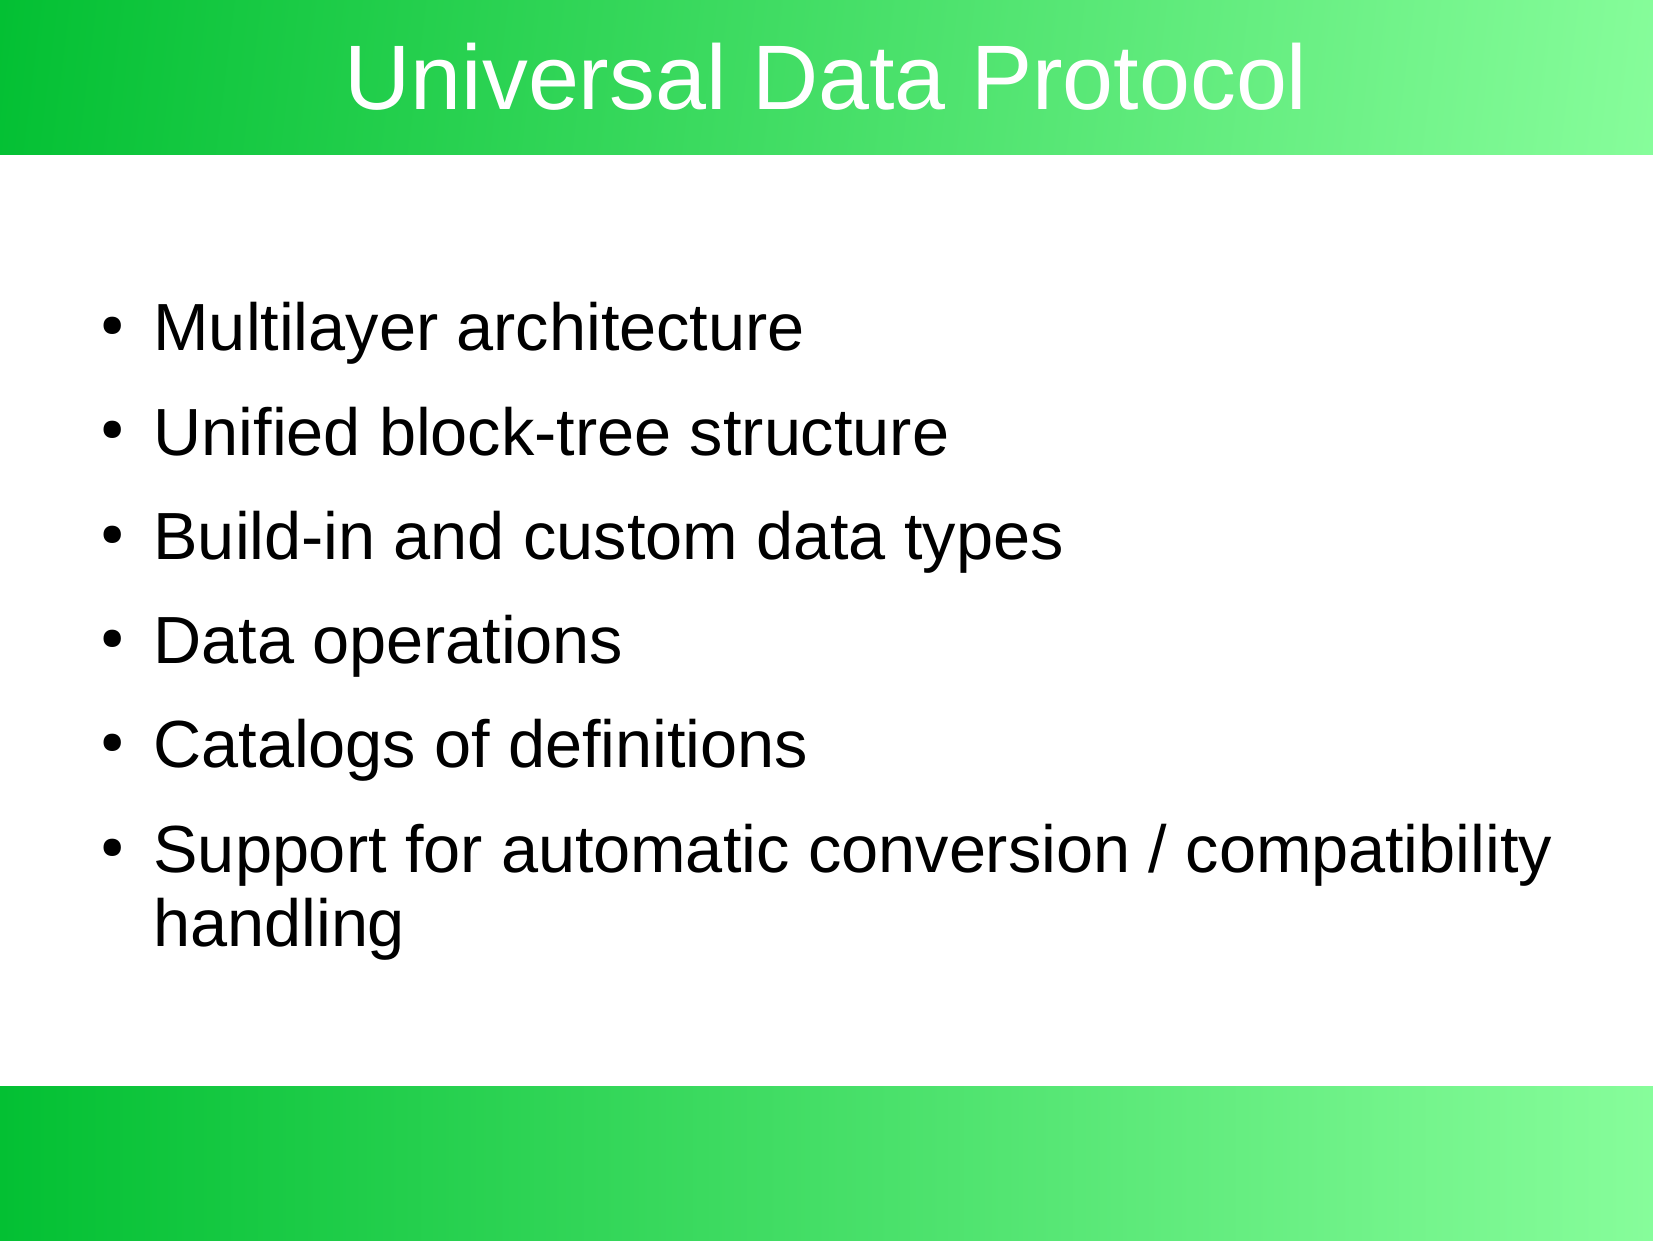

# Universal Data Protocol
Multilayer architecture
Unified block-tree structure
Build-in and custom data types
Data operations
Catalogs of definitions
Support for automatic conversion / compatibility handling